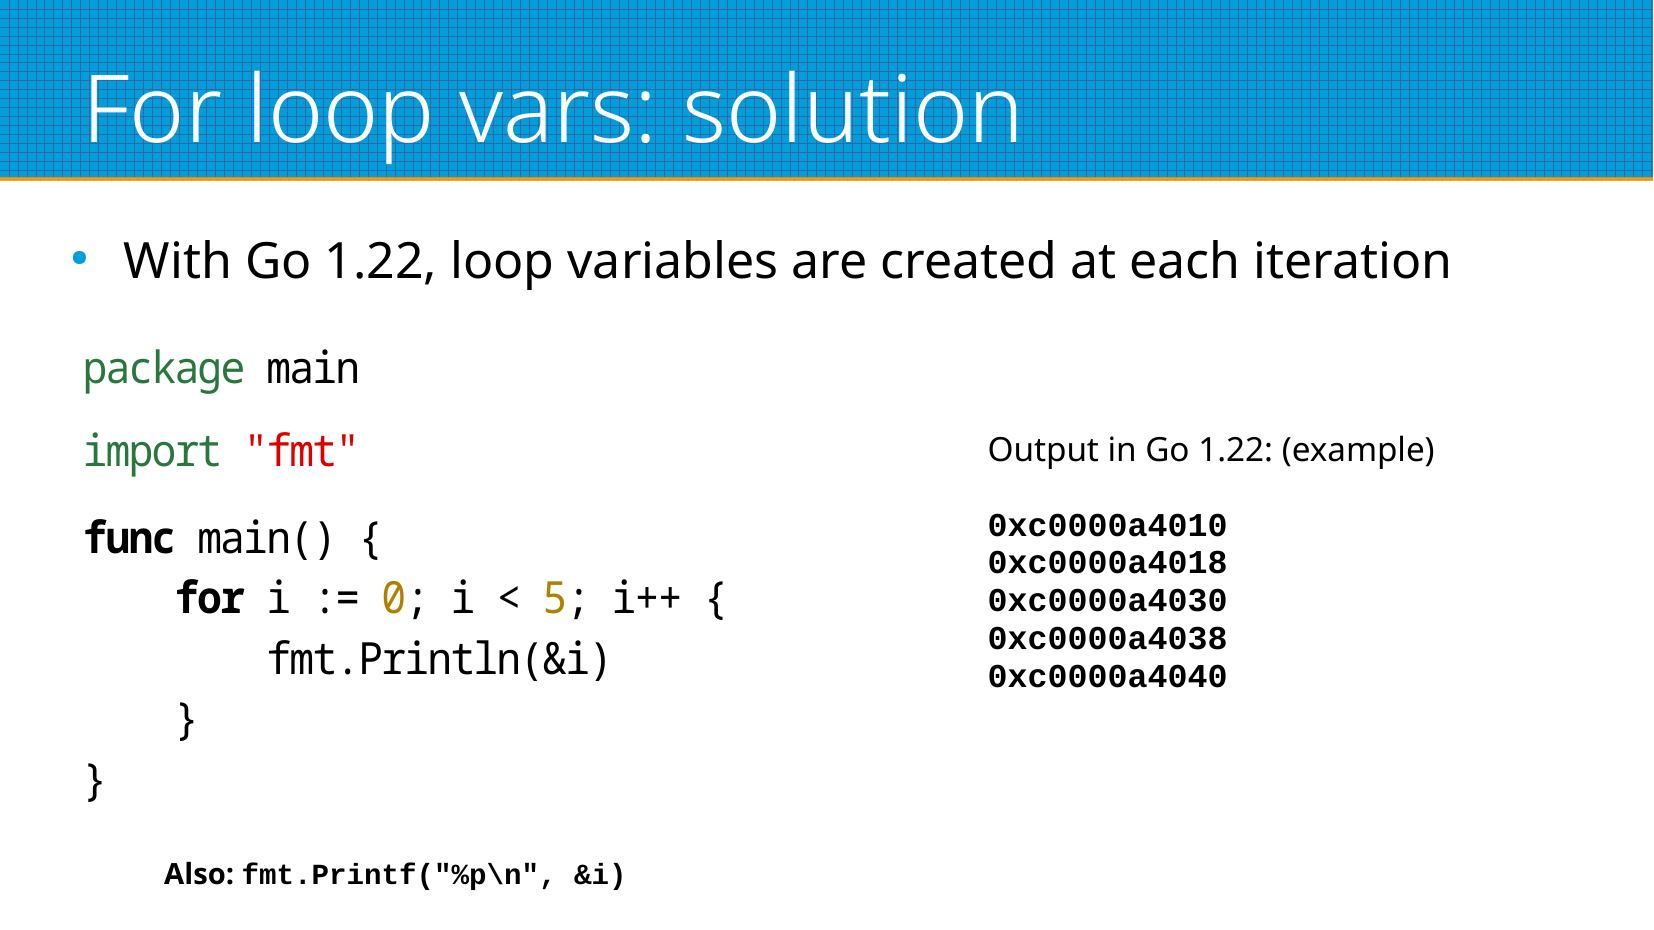

# For loop vars: solution
With Go 1.22, loop variables are created at each iteration
Output in Go 1.22: (example)
0xc0000a4010
0xc0000a4018
0xc0000a4030
0xc0000a4038
0xc0000a4040
Also: fmt.Printf("%p\n", &i)